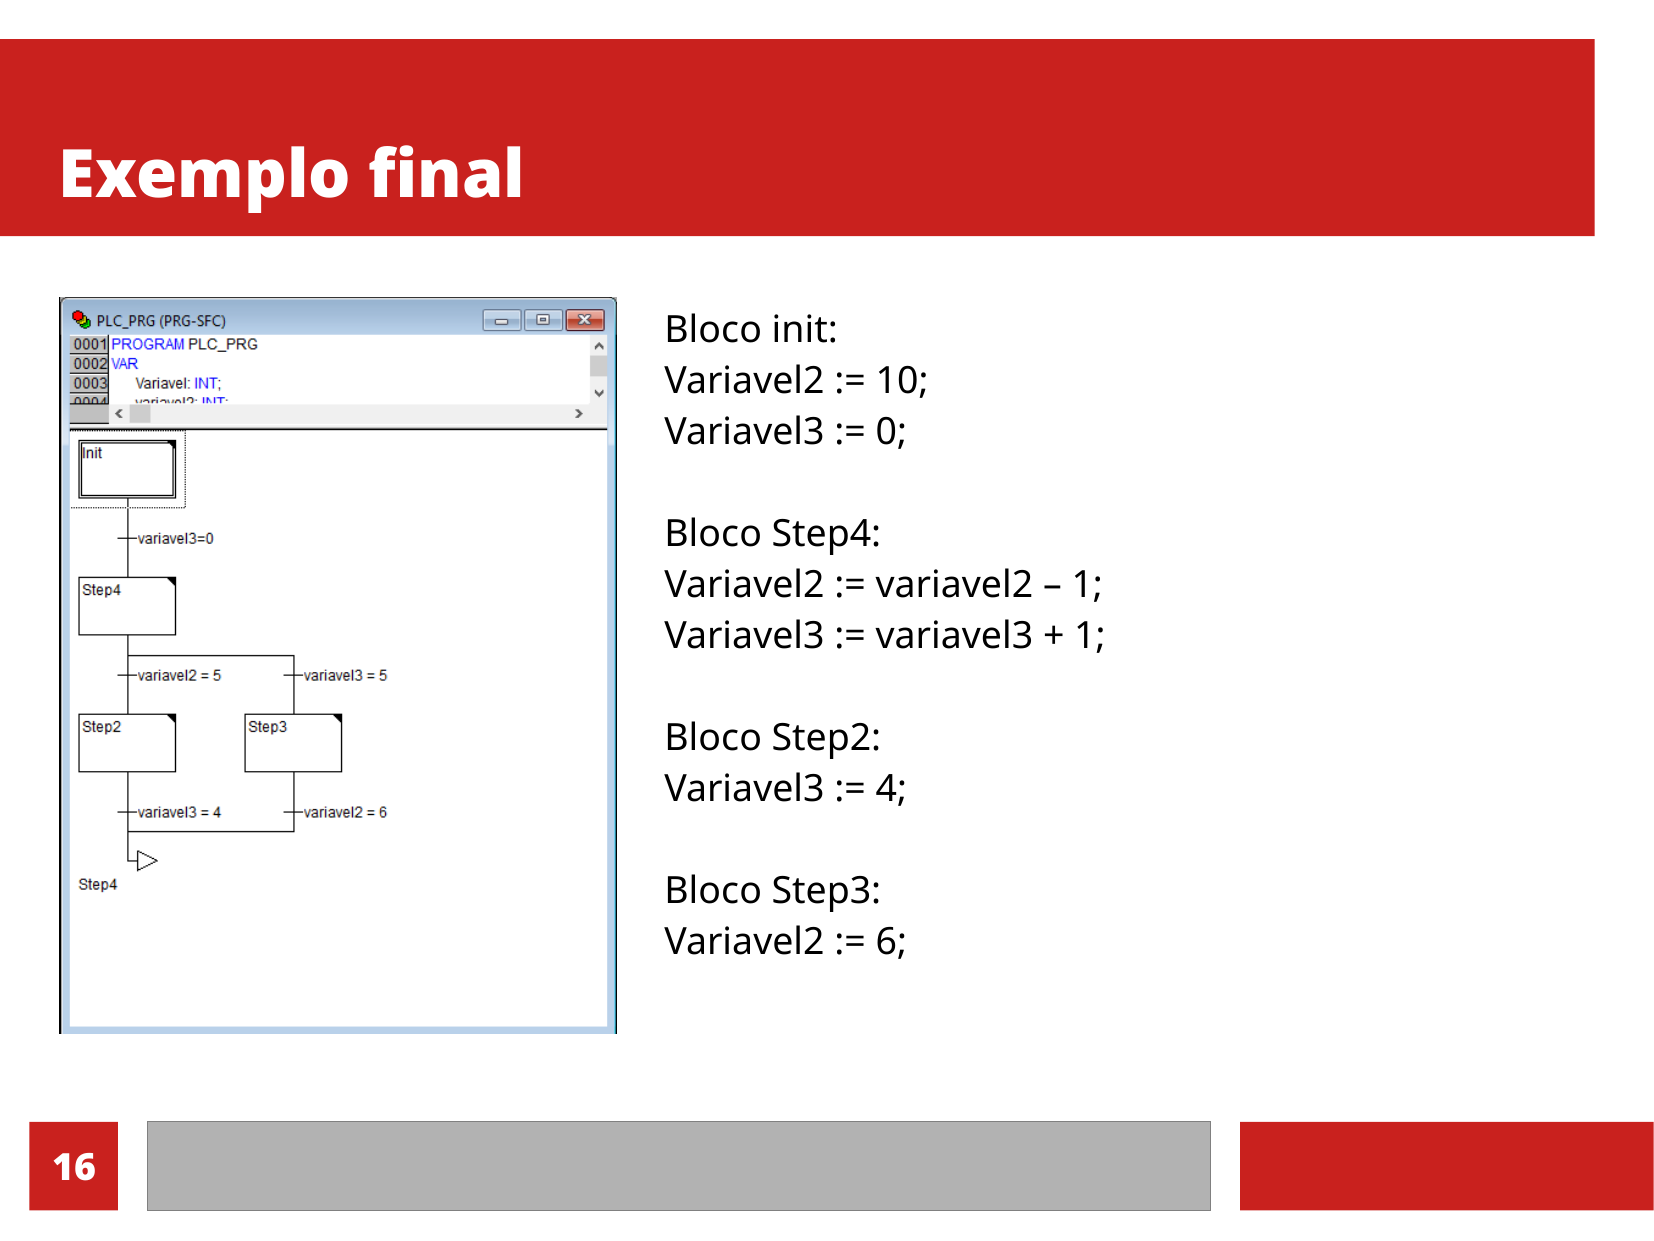

# Exemplo final
Bloco init:
Variavel2 := 10;
Variavel3 := 0;
Bloco Step4:
Variavel2 := variavel2 – 1;
Variavel3 := variavel3 + 1;
Bloco Step2:
Variavel3 := 4;
Bloco Step3:
Variavel2 := 6;
16